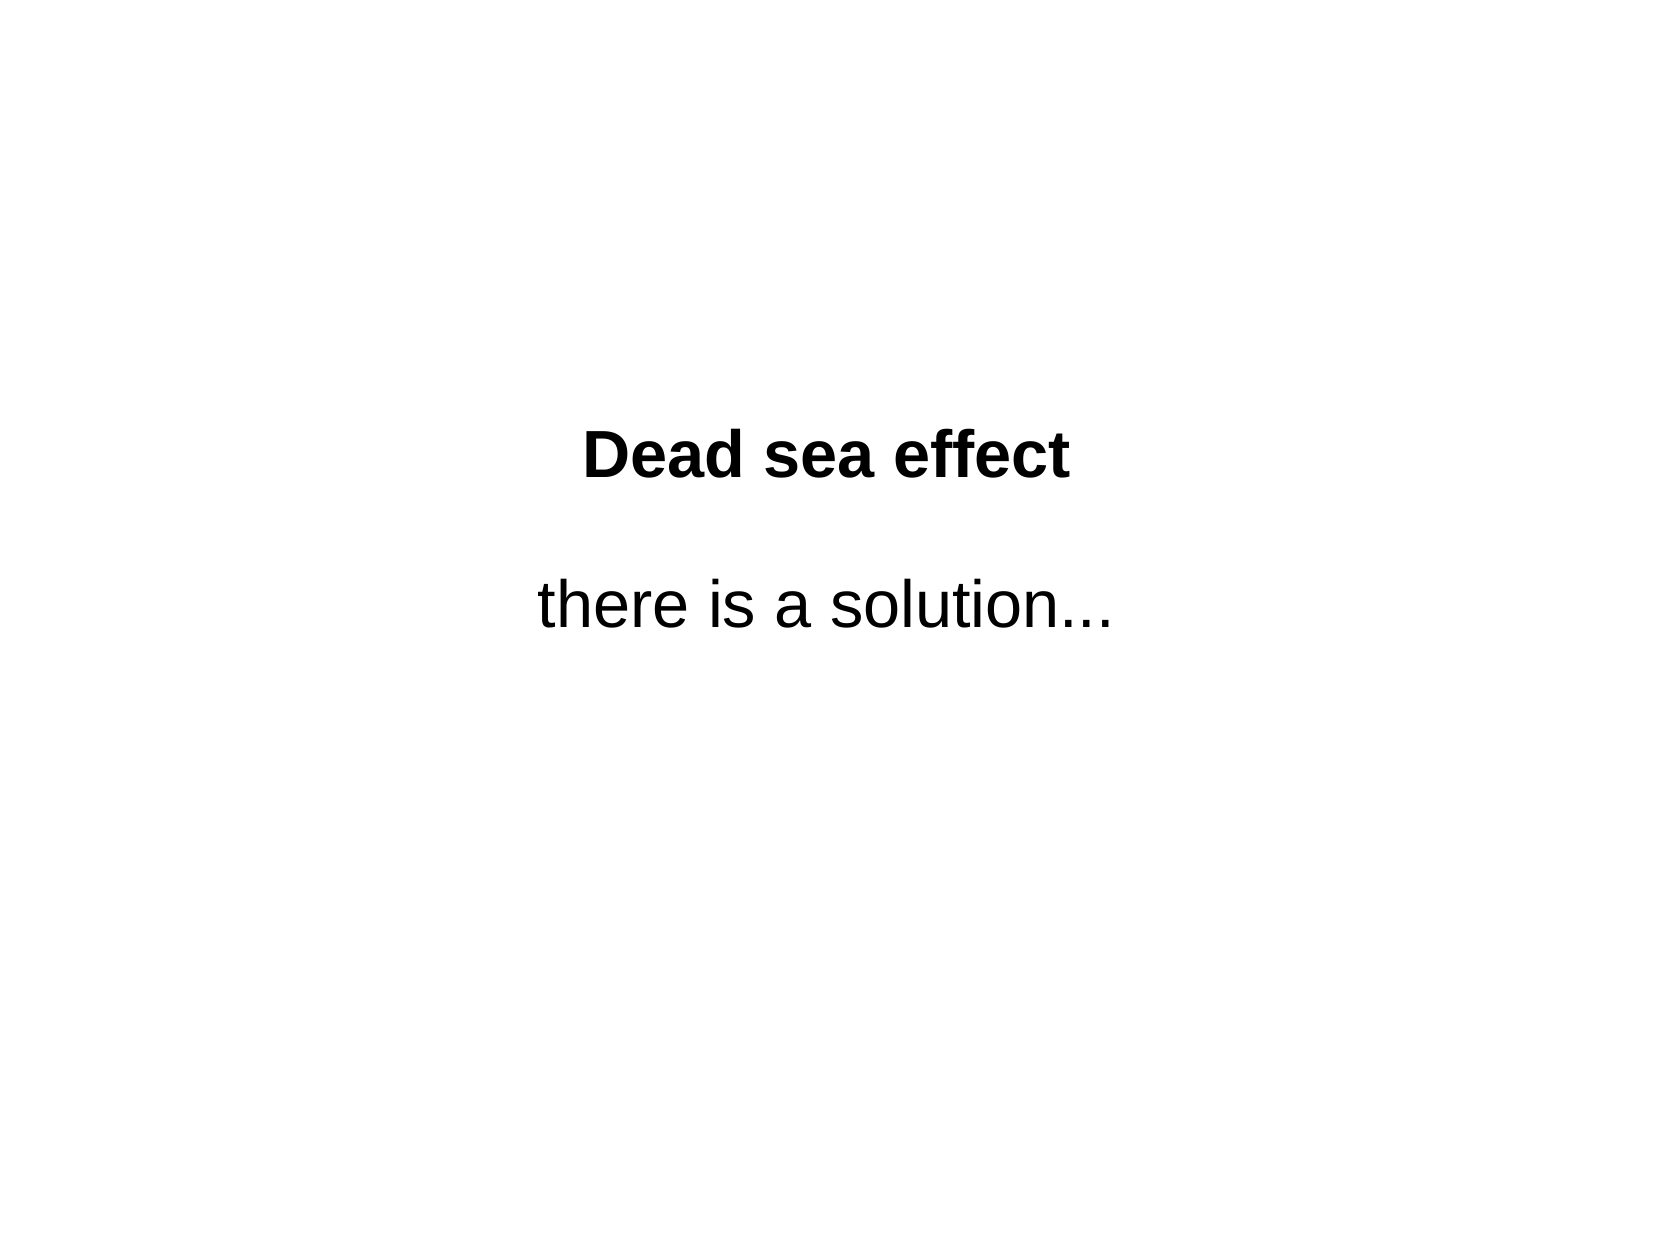

# Dead sea effect
there is a solution...